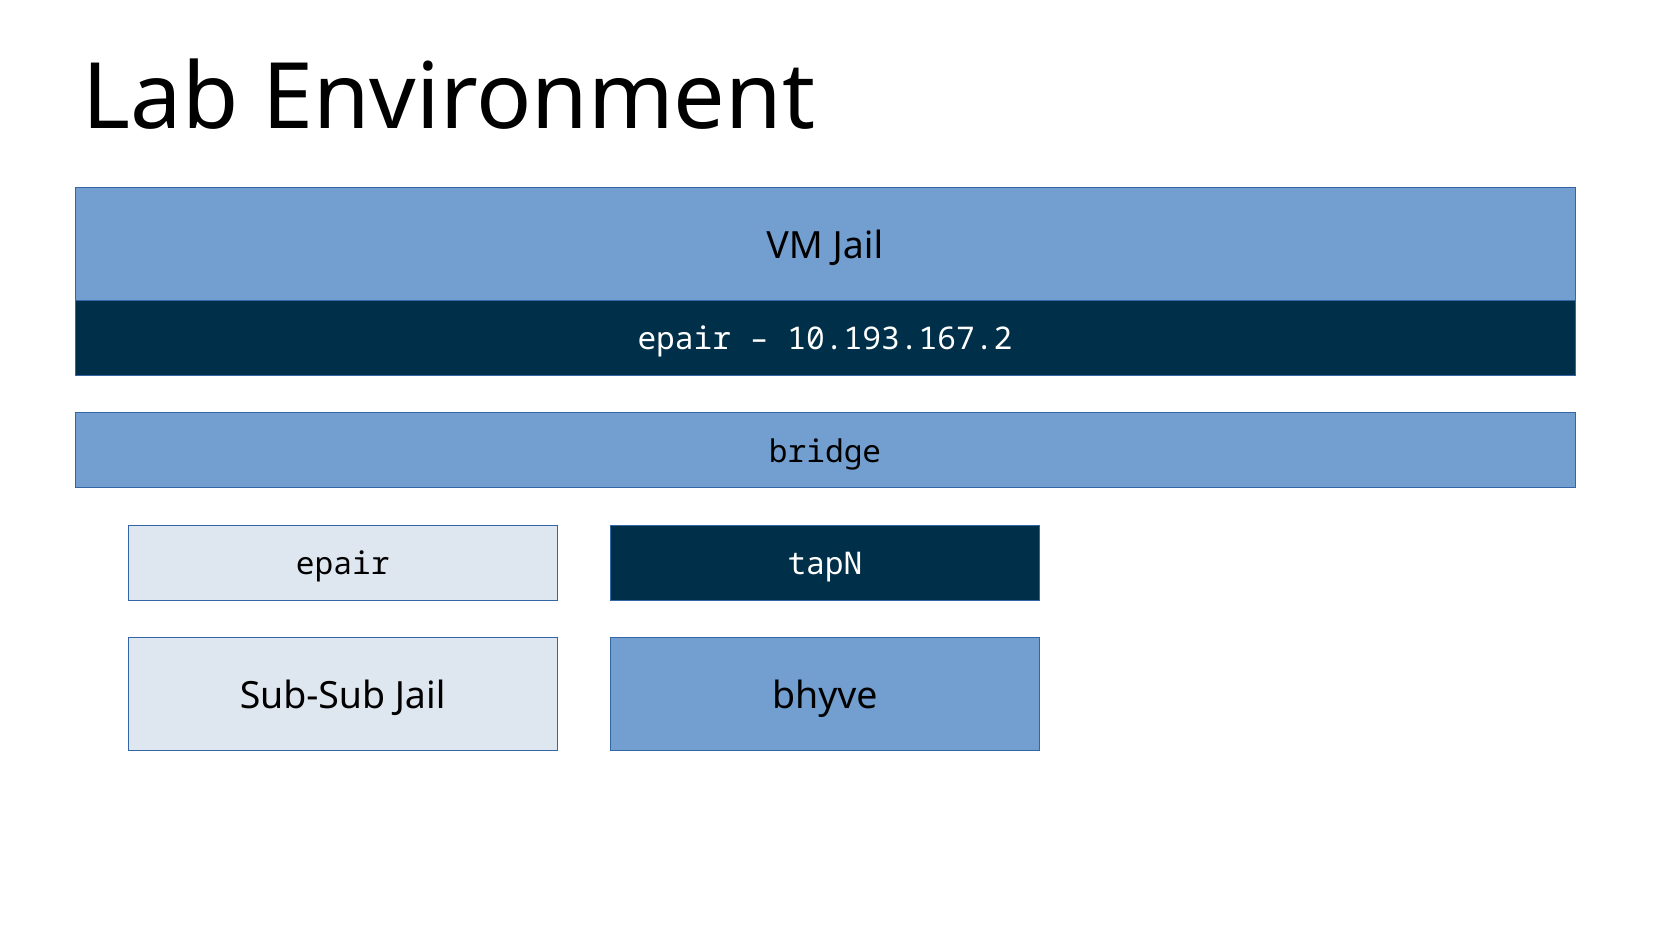

# Lab Environment
VM Jail
epair – 10.193.167.2
bridge
epair
tapN
Sub-Sub Jail
bhyve